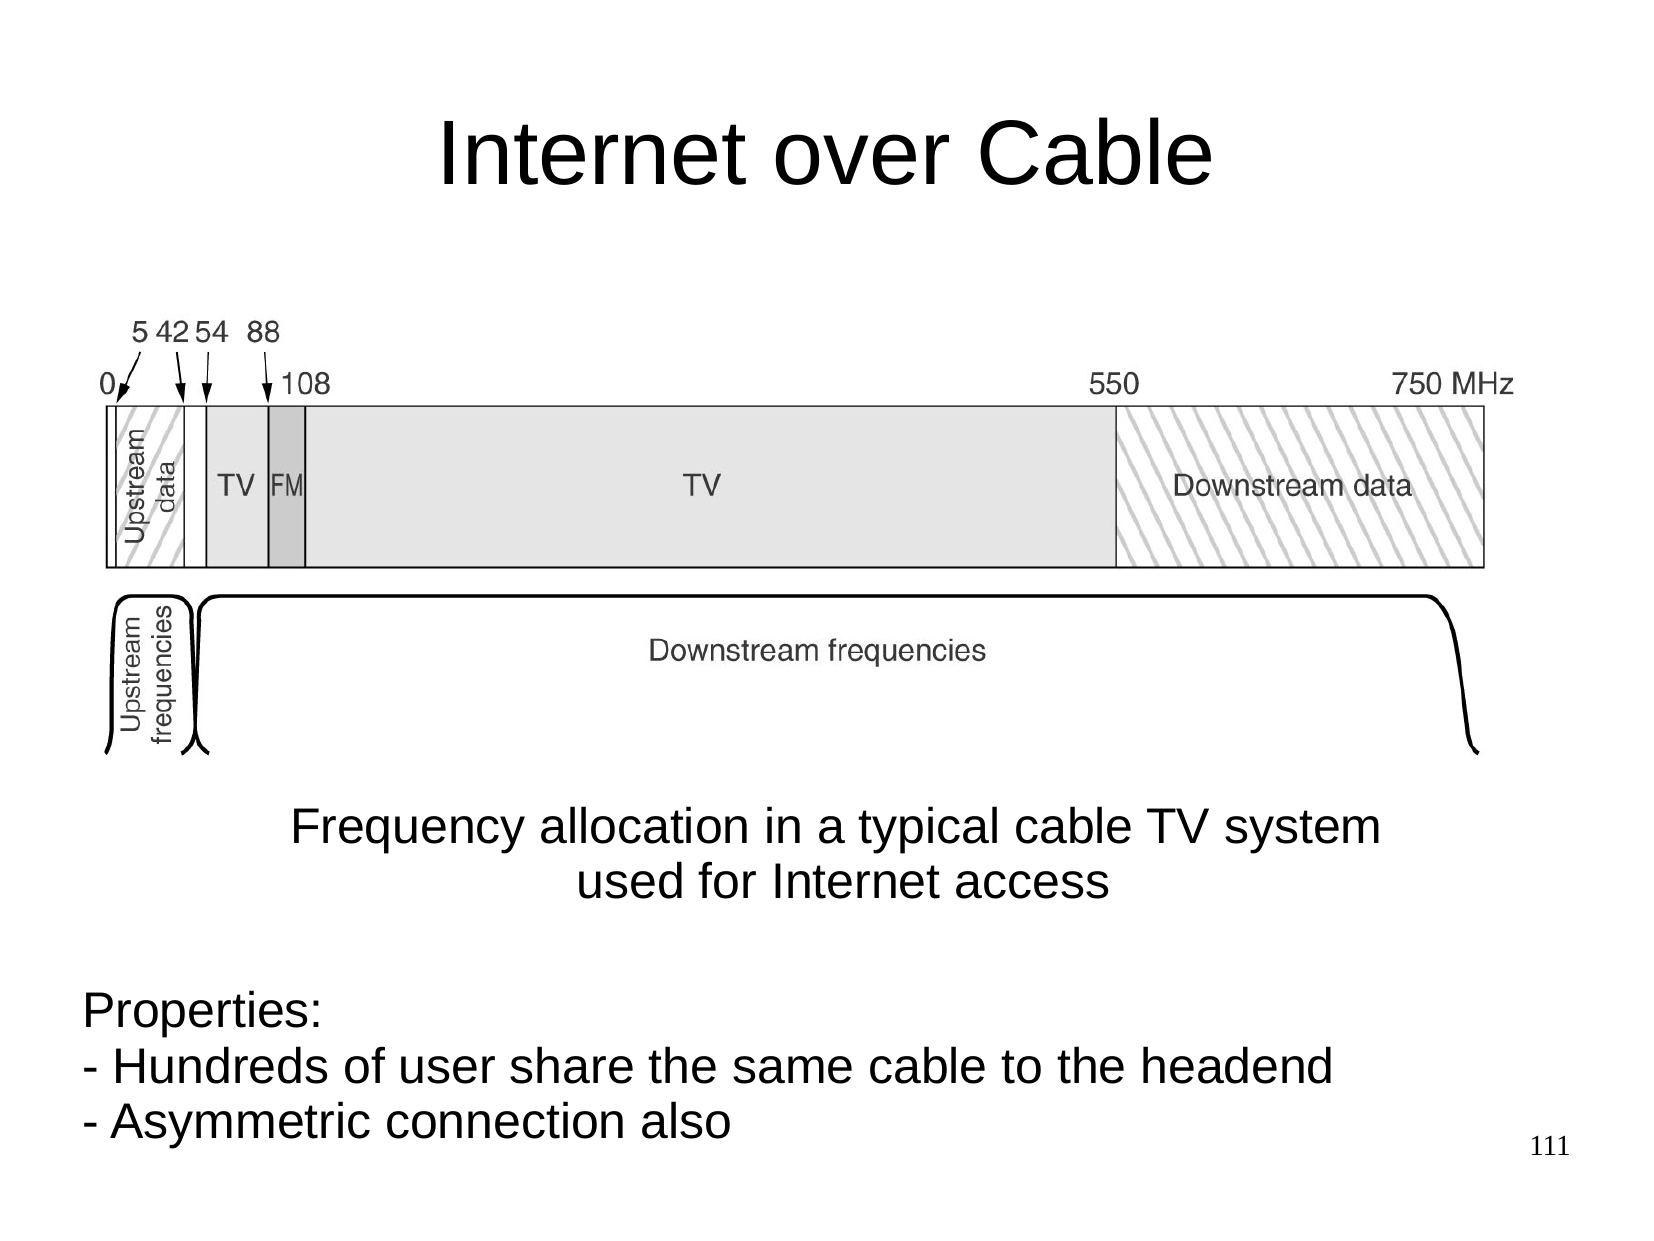

# Internet over Cable
Frequency allocation in a typical cable TV system
used for Internet access
Properties:
- Hundreds of user share the same cable to the headend
- Asymmetric connection also
111